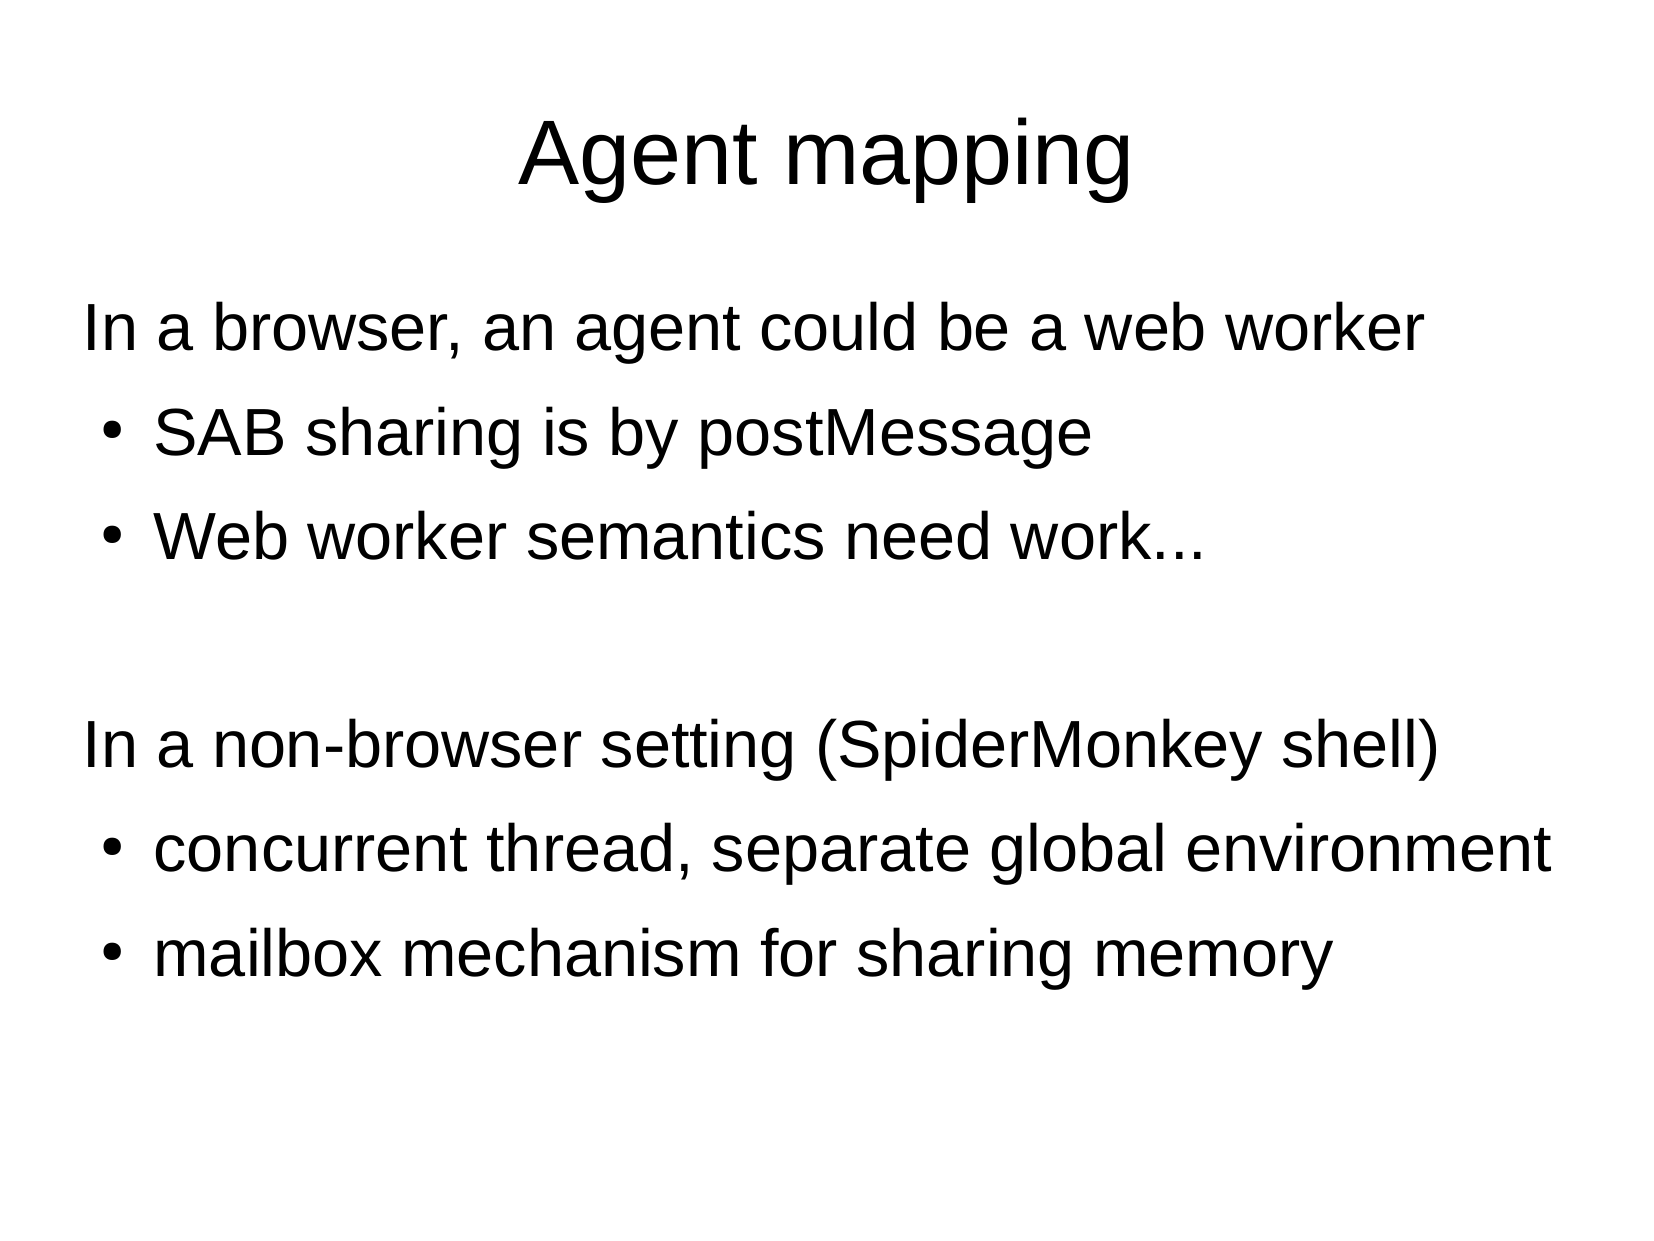

# Agent mapping
In a browser, an agent could be a web worker
SAB sharing is by postMessage
Web worker semantics need work...
In a non-browser setting (SpiderMonkey shell)
concurrent thread, separate global environment
mailbox mechanism for sharing memory